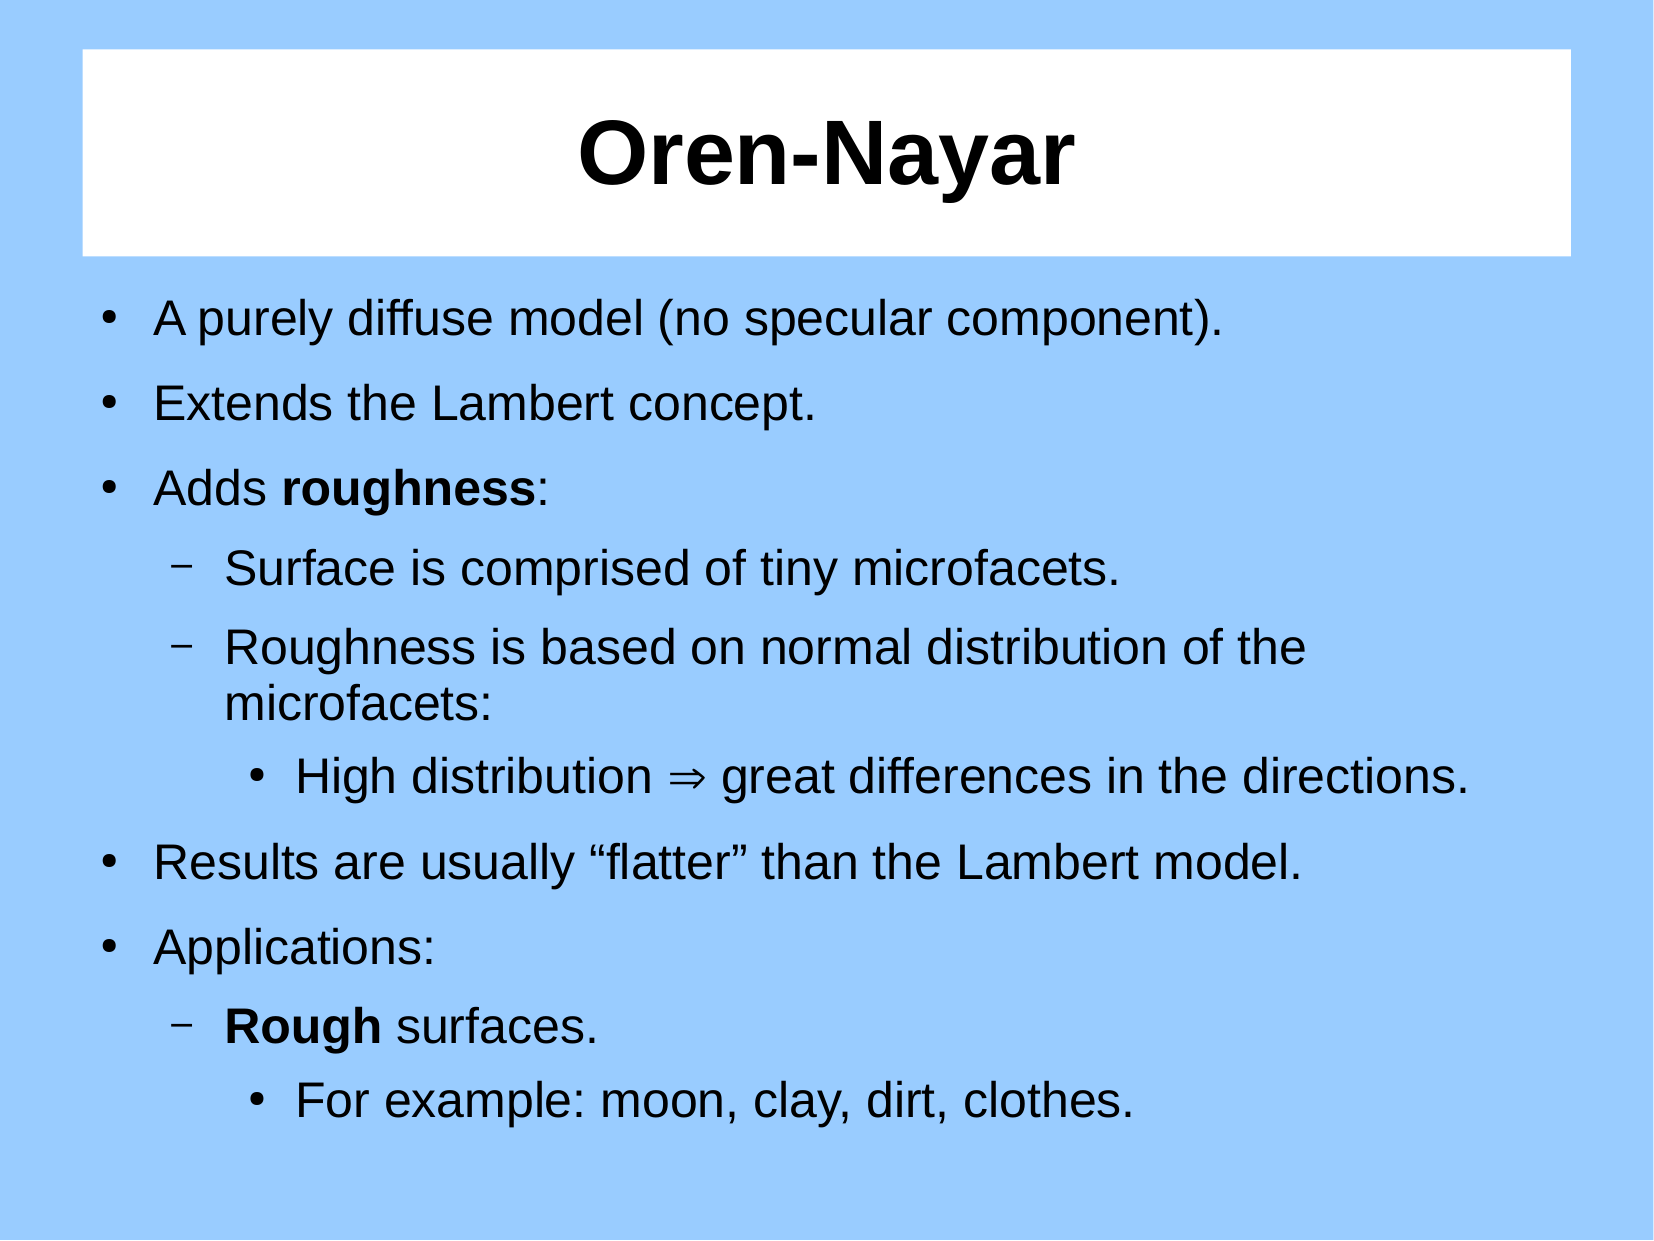

# Oren-Nayar
A purely diffuse model (no specular component).
Extends the Lambert concept.
Adds roughness:
Surface is comprised of tiny microfacets.
Roughness is based on normal distribution of the microfacets:
High distribution  great differences in the directions.
Results are usually “flatter” than the Lambert model.
Applications:
Rough surfaces.
For example: moon, clay, dirt, clothes.